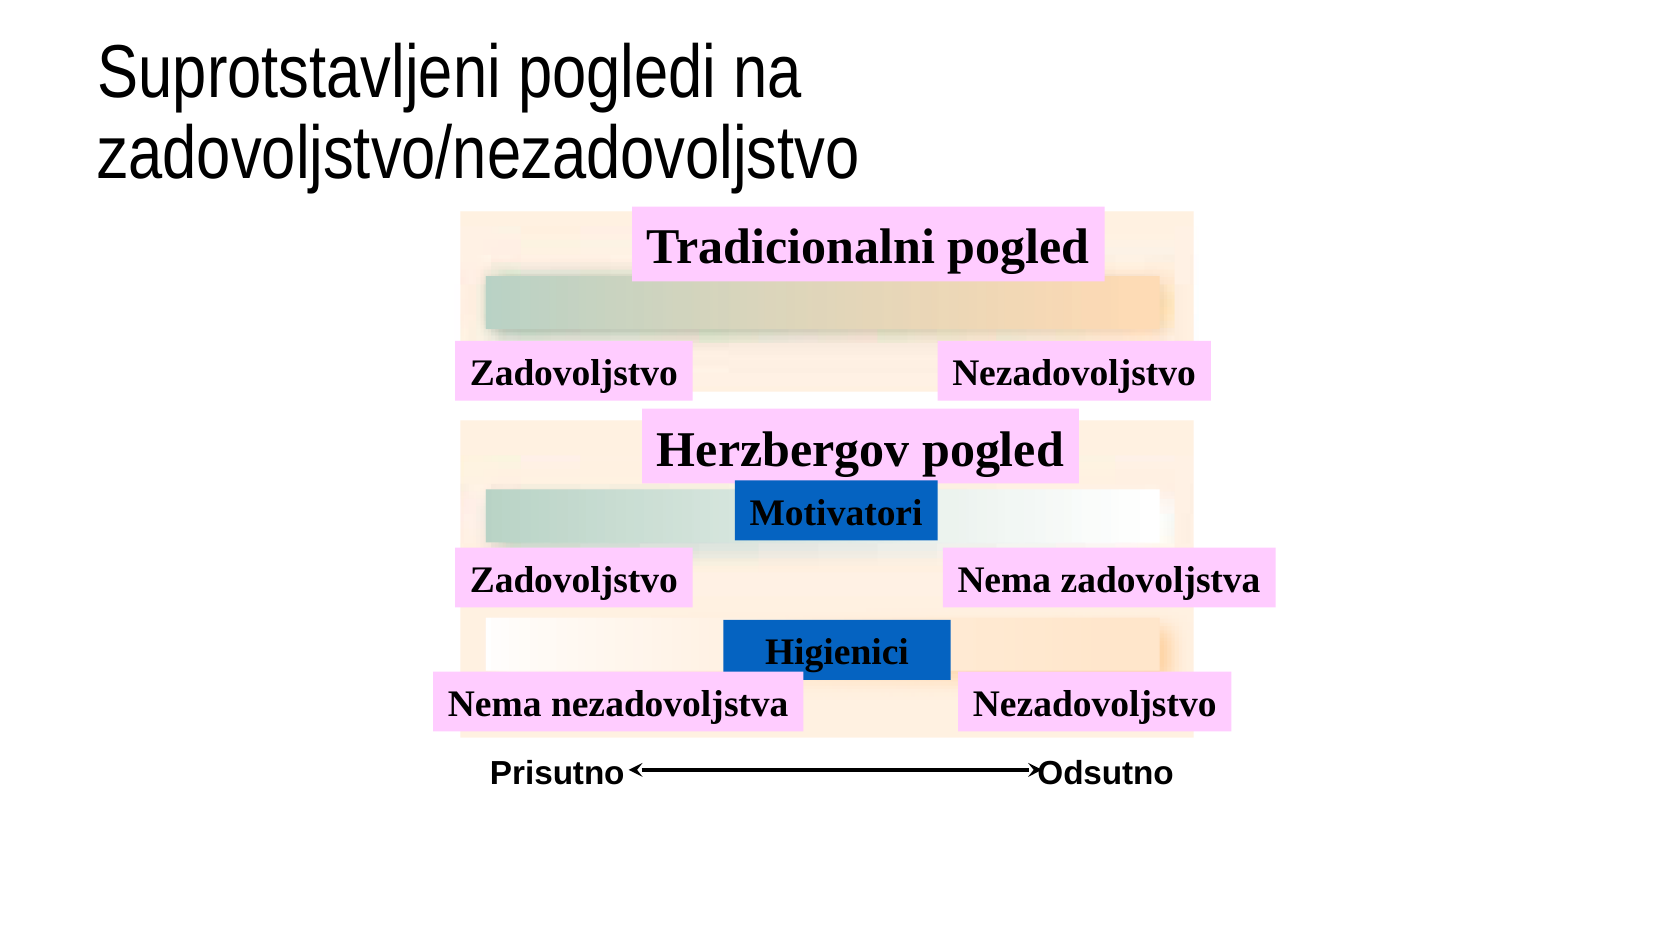

# Suprotstavljeni pogledi na zadovoljstvo/nezadovoljstvo
Tradicionalni pogled
Zadovoljstvo
Nezadovoljstvo
Herzbergov pogled
Motivatori
Zadovoljstvo
Nema zadovoljstva
Higienici
Nema nezadovoljstva
Nezadovoljstvo
Prisutno
Odsutno